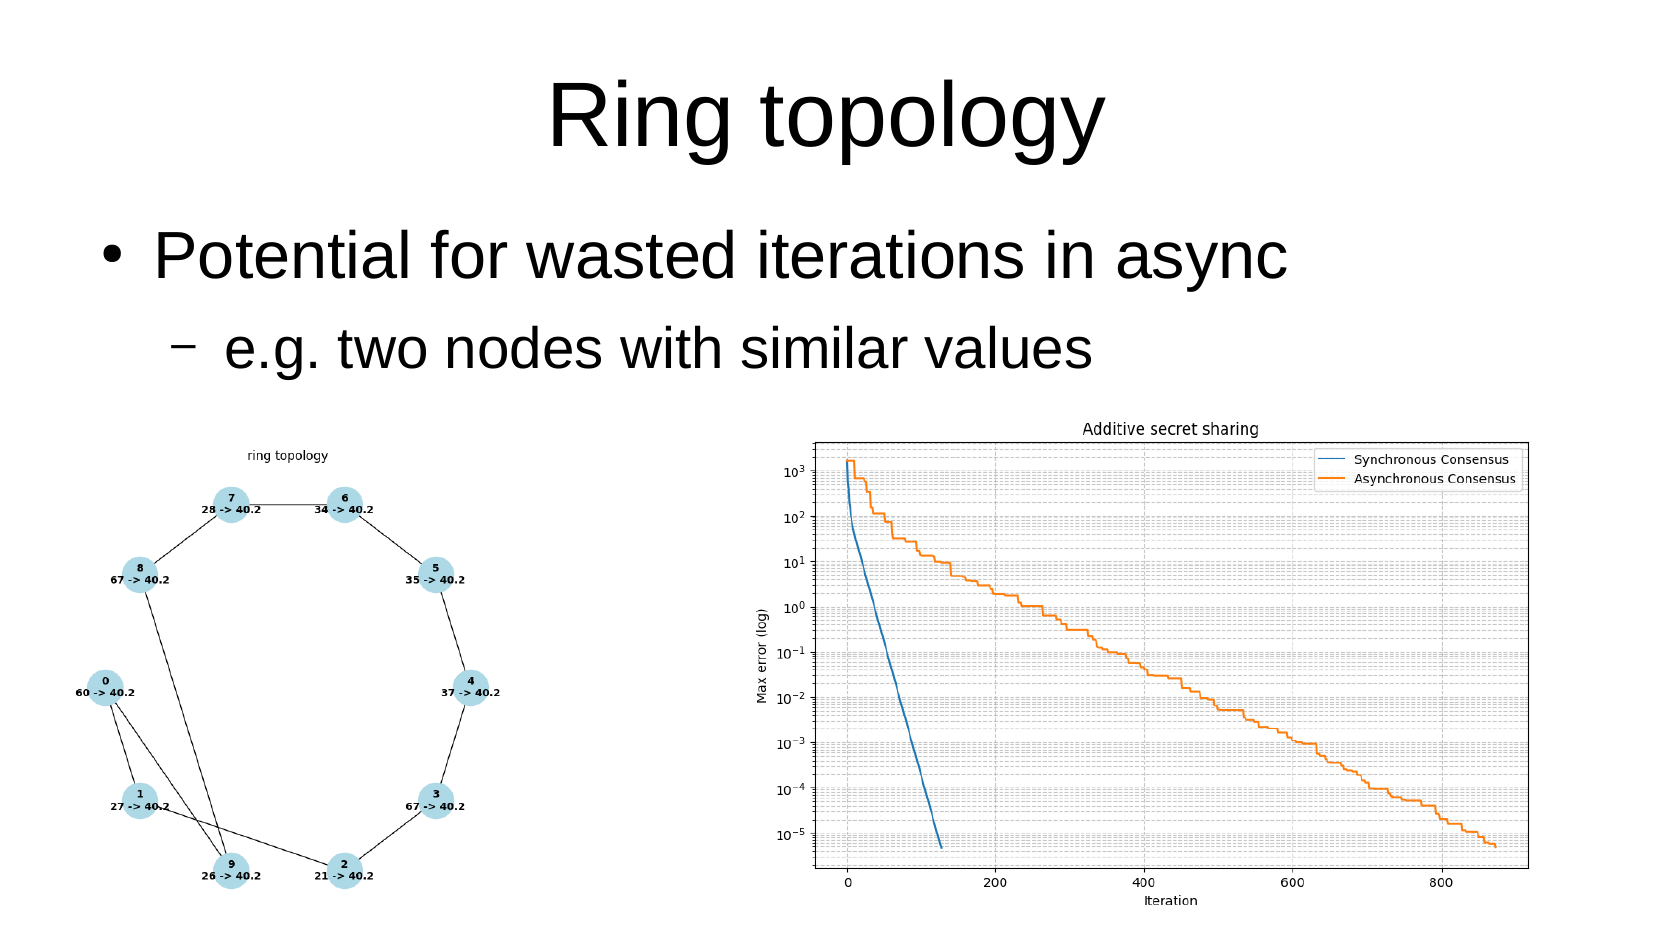

# Ring topology
Potential for wasted iterations in async
e.g. two nodes with similar values